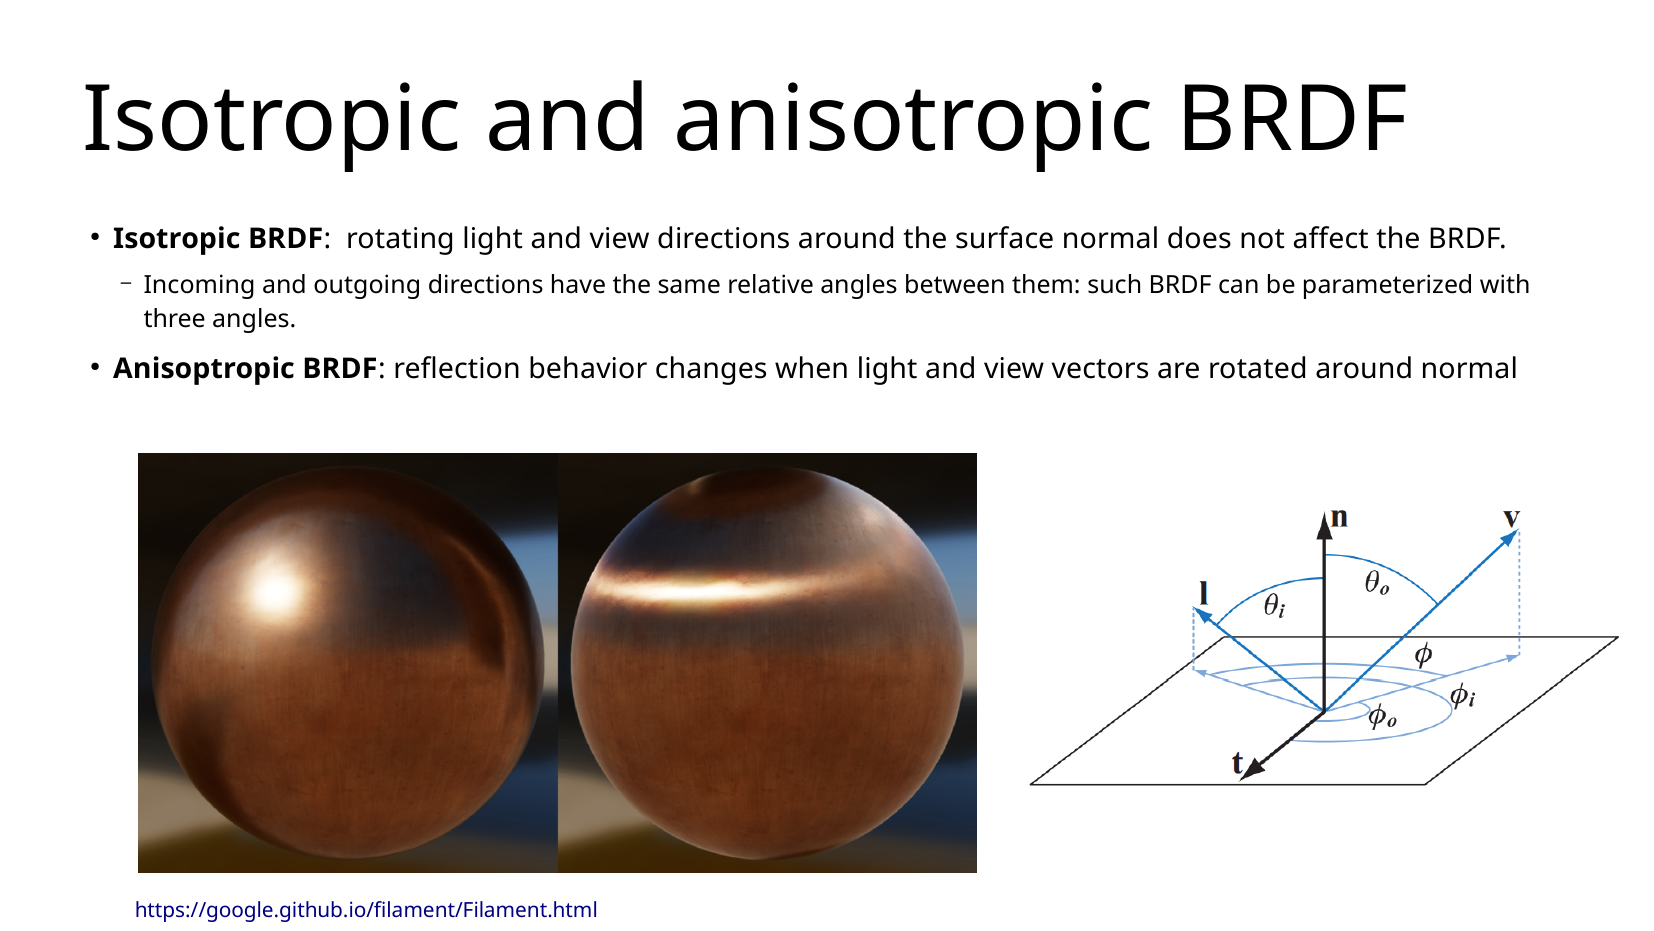

# Isotropic and anisotropic BRDF
Isotropic BRDF: rotating light and view directions around the surface normal does not affect the BRDF.
Incoming and outgoing directions have the same relative angles between them: such BRDF can be parameterized with three angles.
Anisoptropic BRDF: reflection behavior changes when light and view vectors are rotated around normal
https://google.github.io/filament/Filament.html